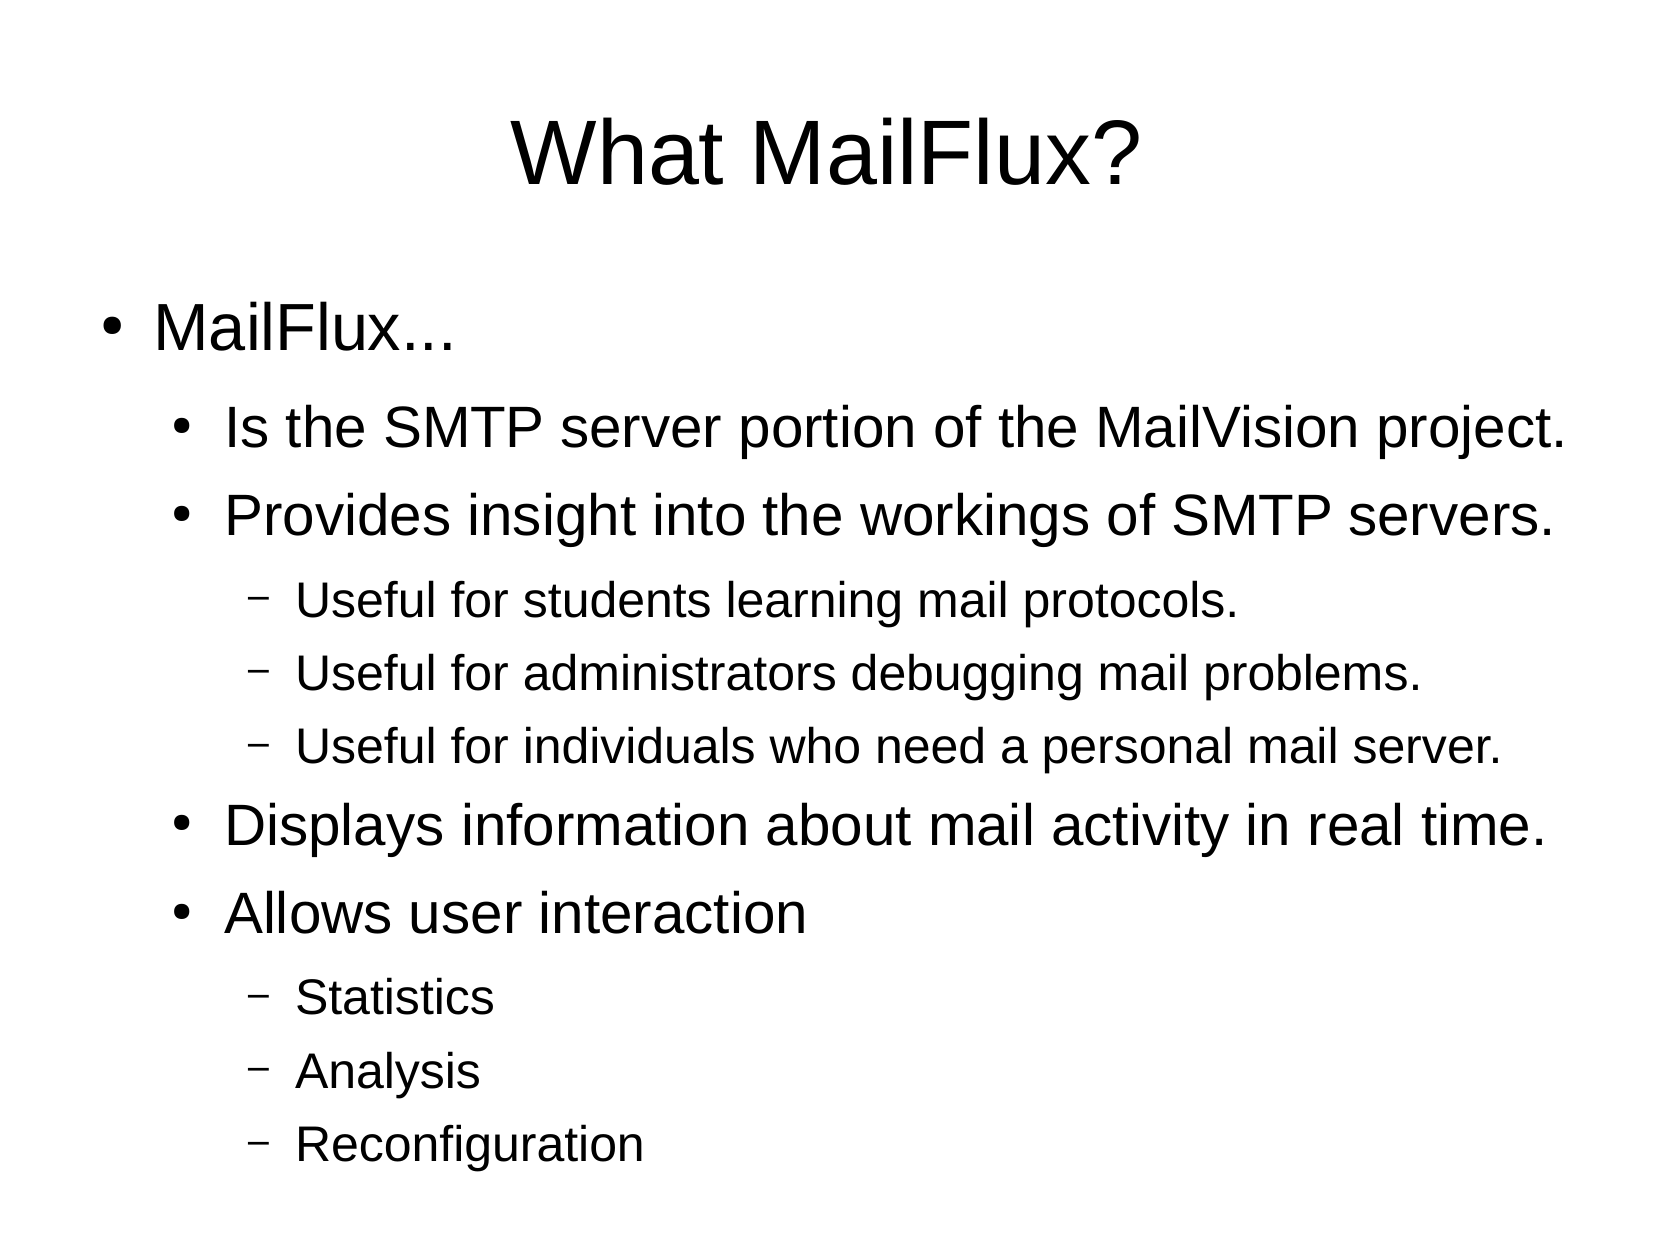

# What MailFlux?
MailFlux...
Is the SMTP server portion of the MailVision project.
Provides insight into the workings of SMTP servers.
Useful for students learning mail protocols.
Useful for administrators debugging mail problems.
Useful for individuals who need a personal mail server.
Displays information about mail activity in real time.
Allows user interaction
Statistics
Analysis
Reconfiguration